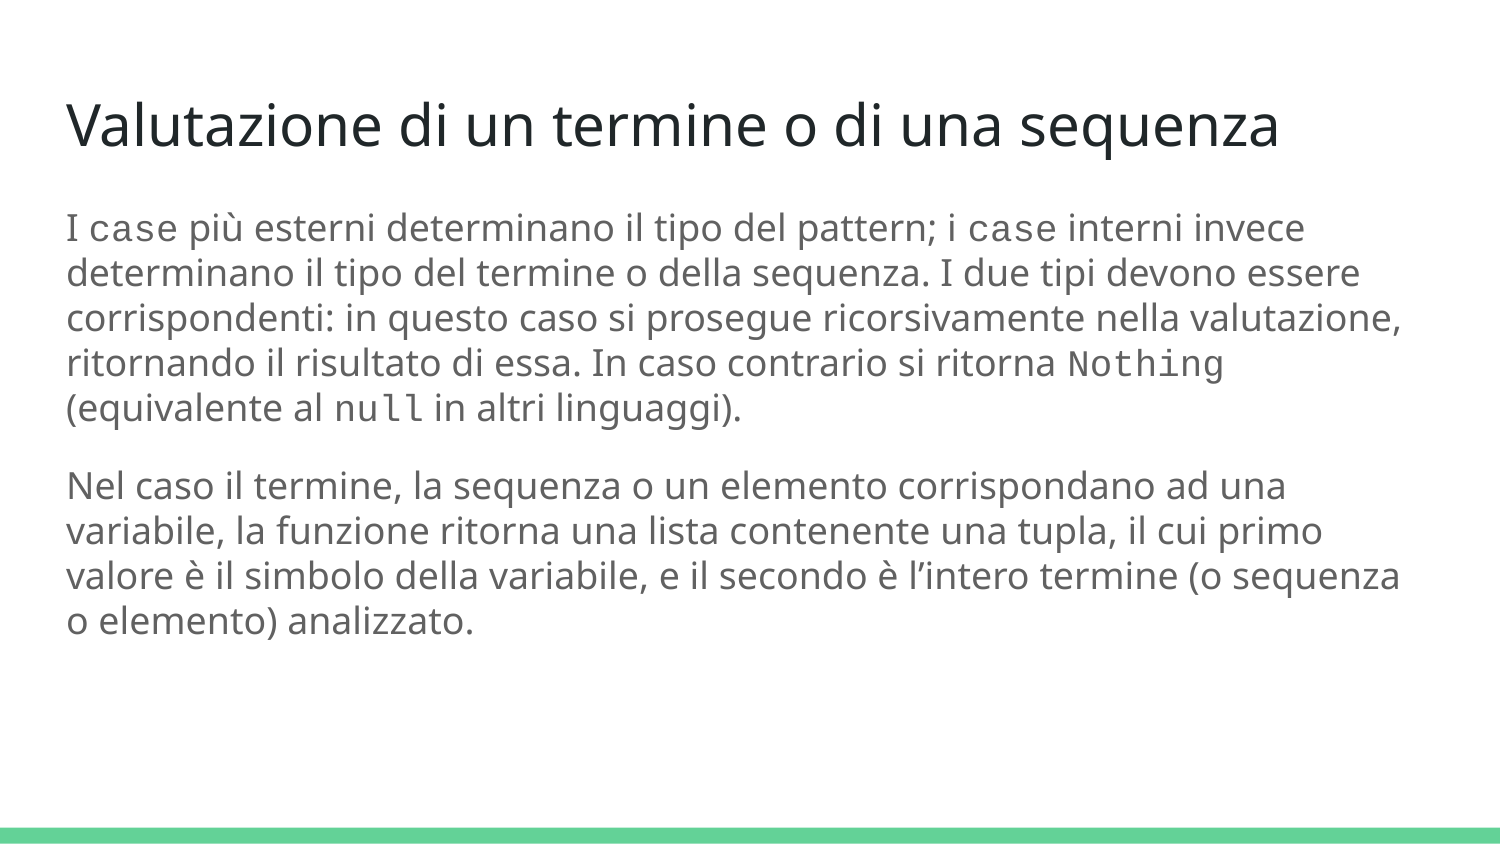

# Valutazione di un termine o di una sequenza
I case più esterni determinano il tipo del pattern; i case interni invece determinano il tipo del termine o della sequenza. I due tipi devono essere corrispondenti: in questo caso si prosegue ricorsivamente nella valutazione, ritornando il risultato di essa. In caso contrario si ritorna Nothing (equivalente al null in altri linguaggi).
Nel caso il termine, la sequenza o un elemento corrispondano ad una variabile, la funzione ritorna una lista contenente una tupla, il cui primo valore è il simbolo della variabile, e il secondo è l’intero termine (o sequenza o elemento) analizzato.